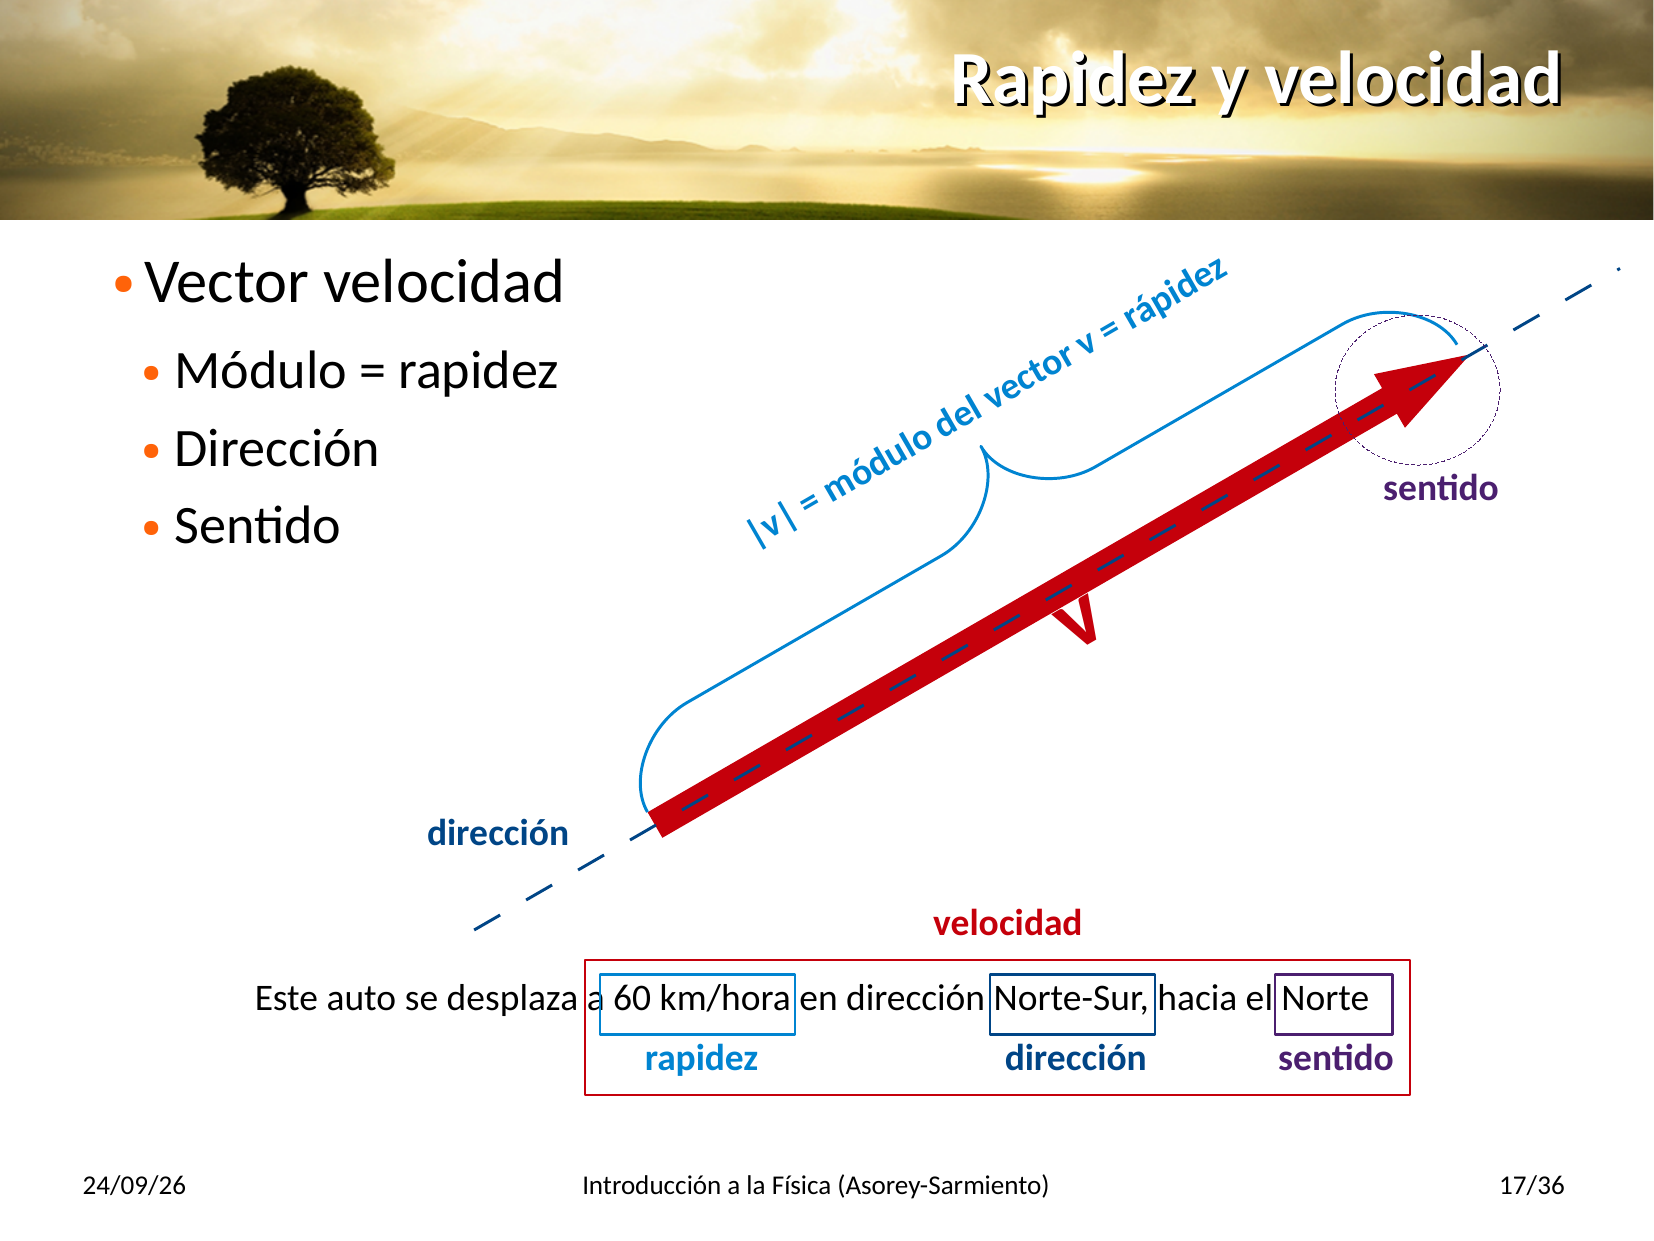

# Rapidez y velocidad
v
|v| = módulo del vector v = rápidez
Vector velocidad
Módulo = rapidez
Dirección
Sentido
sentido
dirección
velocidad
Este auto se desplaza a 60 km/hora en dirección Norte-Sur, hacia el Norte
sentido
rapidez
dirección
Introducción a la Física (Asorey-Sarmiento)
17